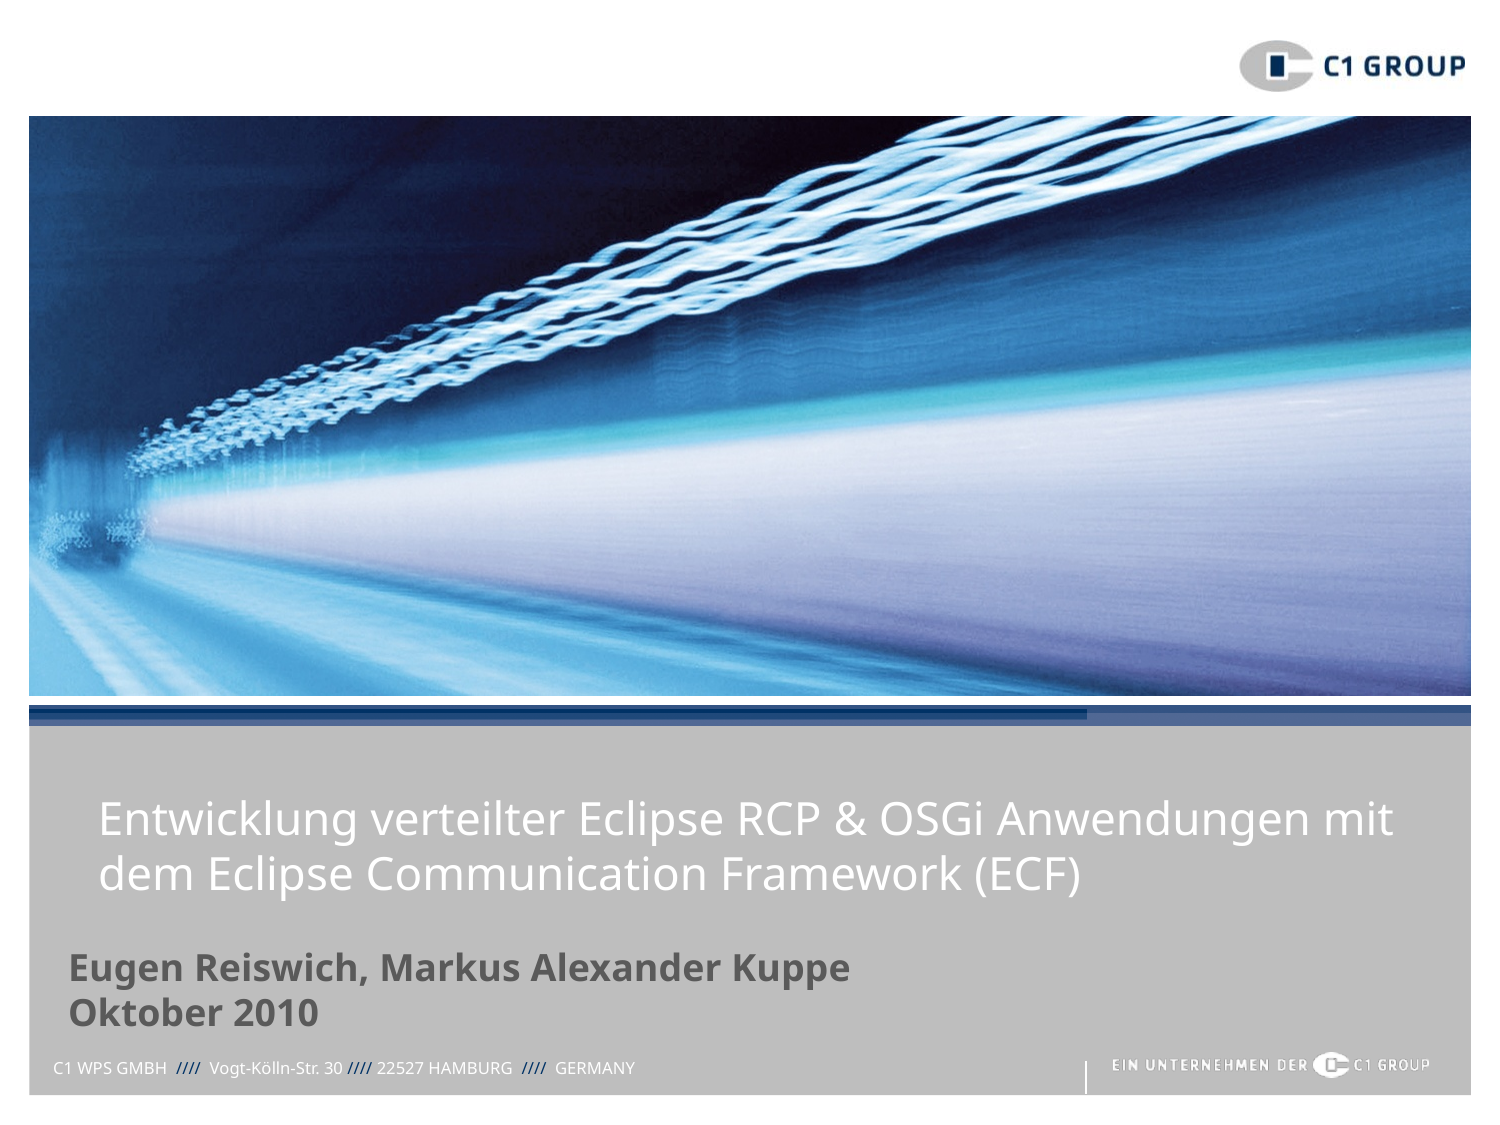

# Entwicklung verteilter Eclipse RCP & OSGi Anwendungen mit dem Eclipse Communication Framework (ECF)
Eugen Reiswich, Markus Alexander Kuppe
Oktober 2010